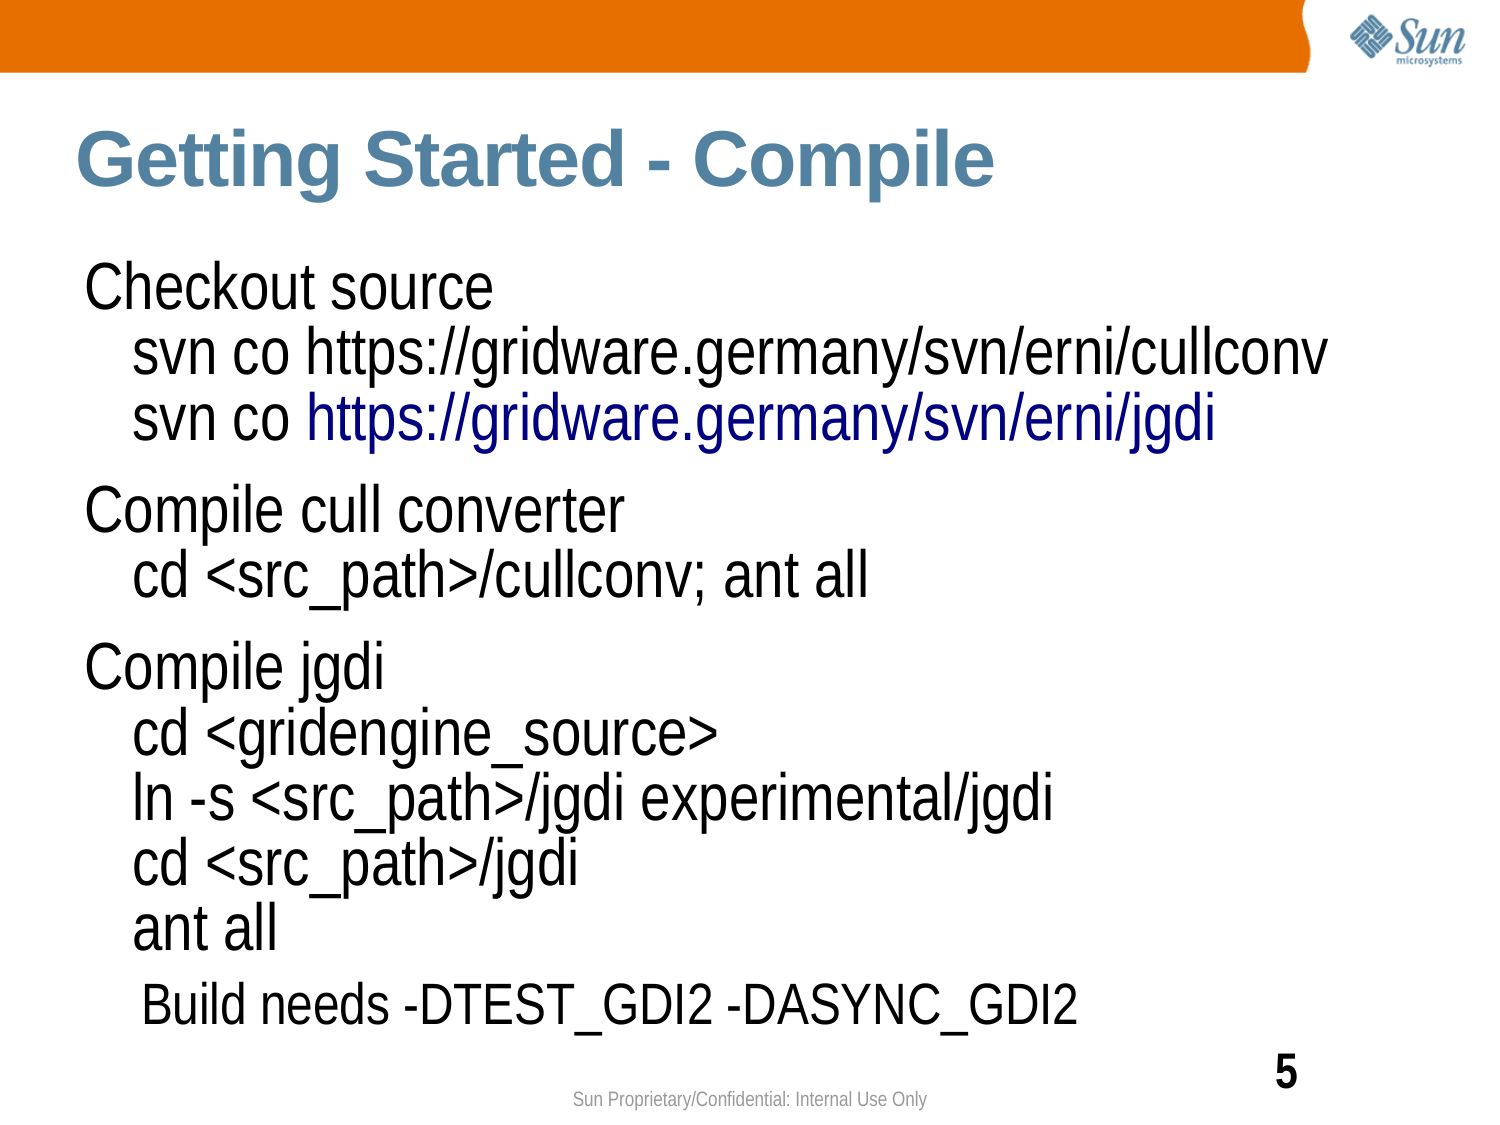

# Getting Started - Compile
Checkout source
svn co https://gridware.germany/svn/erni/cullconv
svn co https://gridware.germany/svn/erni/jgdi
Compile cull converter
cd <src_path>/cullconv; ant all
Compile jgdi
cd <gridengine_source>
ln -s <src_path>/jgdi experimental/jgdi
cd <src_path>/jgdi
ant all
Build needs -DTEST_GDI2 -DASYNC_GDI2